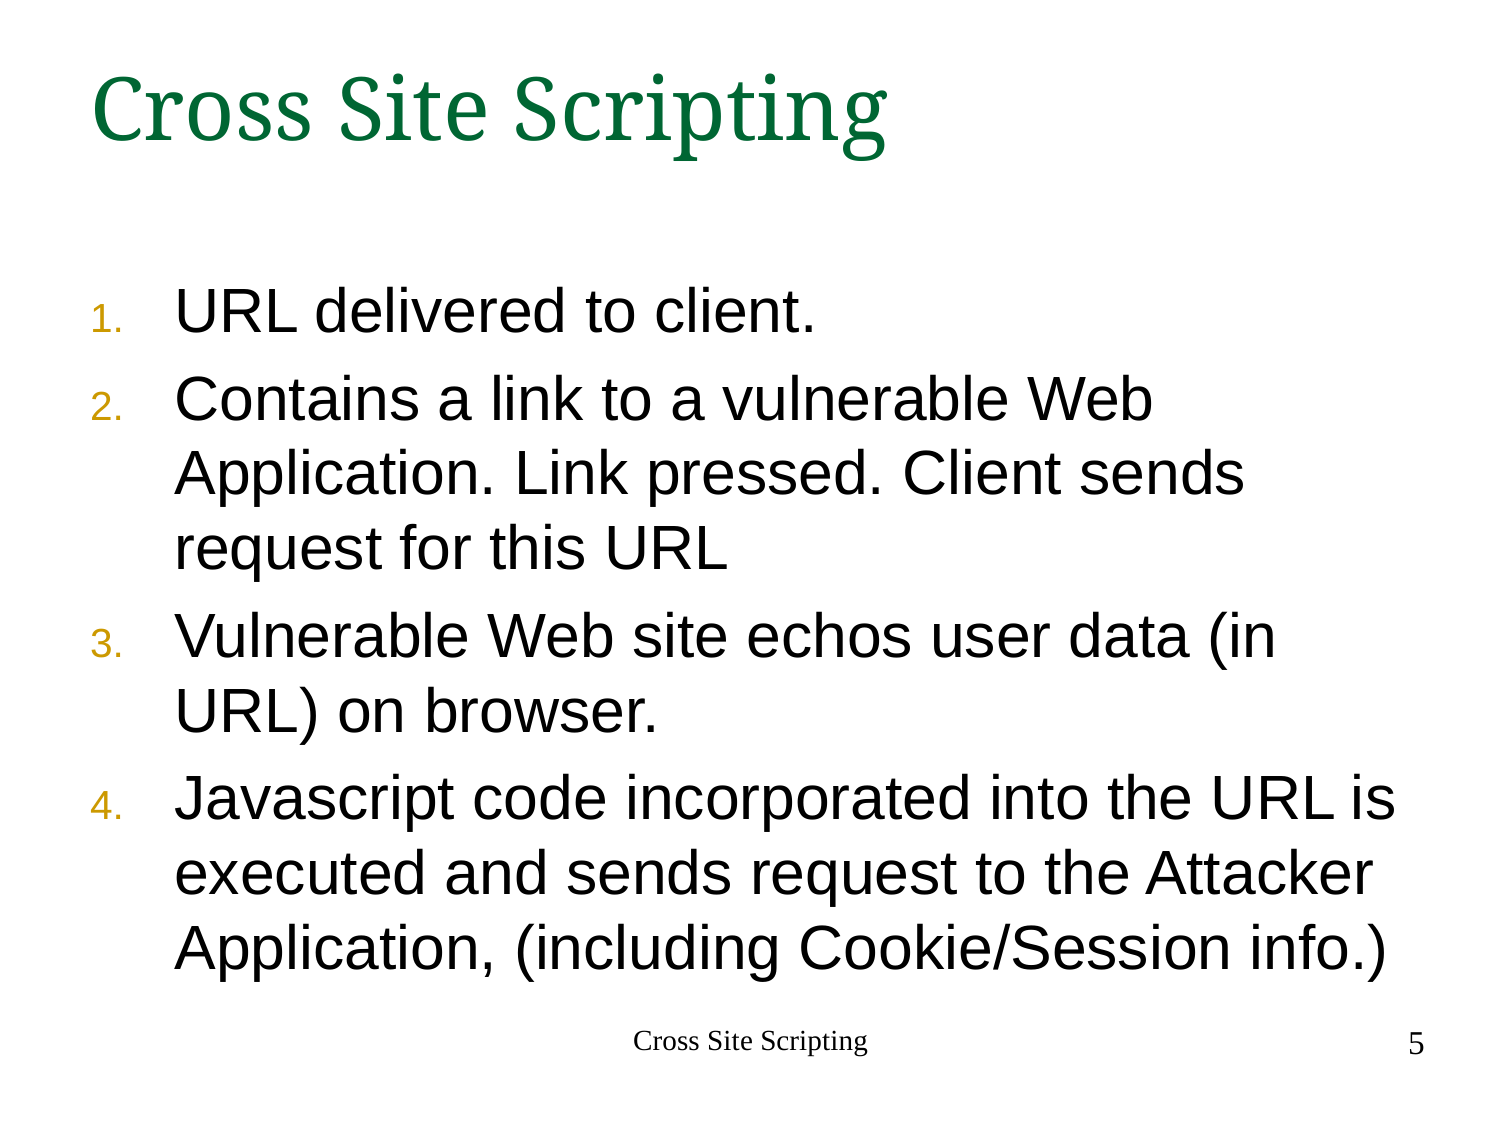

# Cross Site Scripting
URL delivered to client.
Contains a link to a vulnerable Web Application. Link pressed. Client sends request for this URL
Vulnerable Web site echos user data (in URL) on browser.
Javascript code incorporated into the URL is executed and sends request to the Attacker Application, (including Cookie/Session info.)
Cross Site Scripting
5